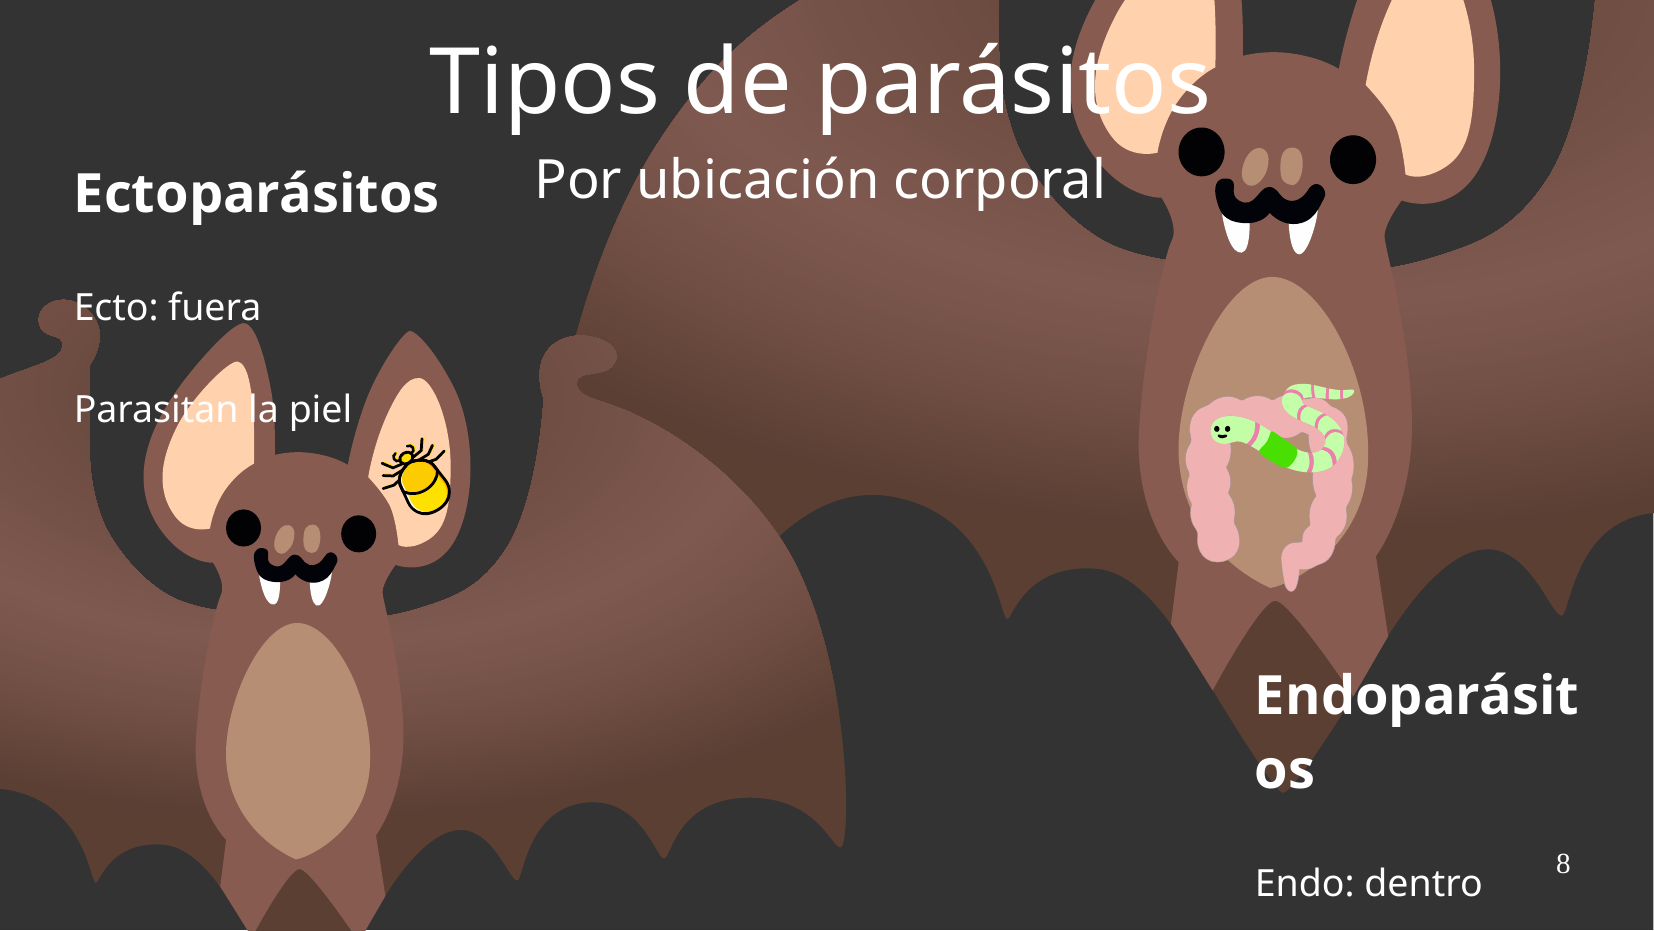

# Tipos de parásitos Por ubicación corporal
Ectoparásitos
Ecto: fuera
Parasitan la piel
Endoparásitos
Endo: dentro
Parasitan tejidos y órganos
8